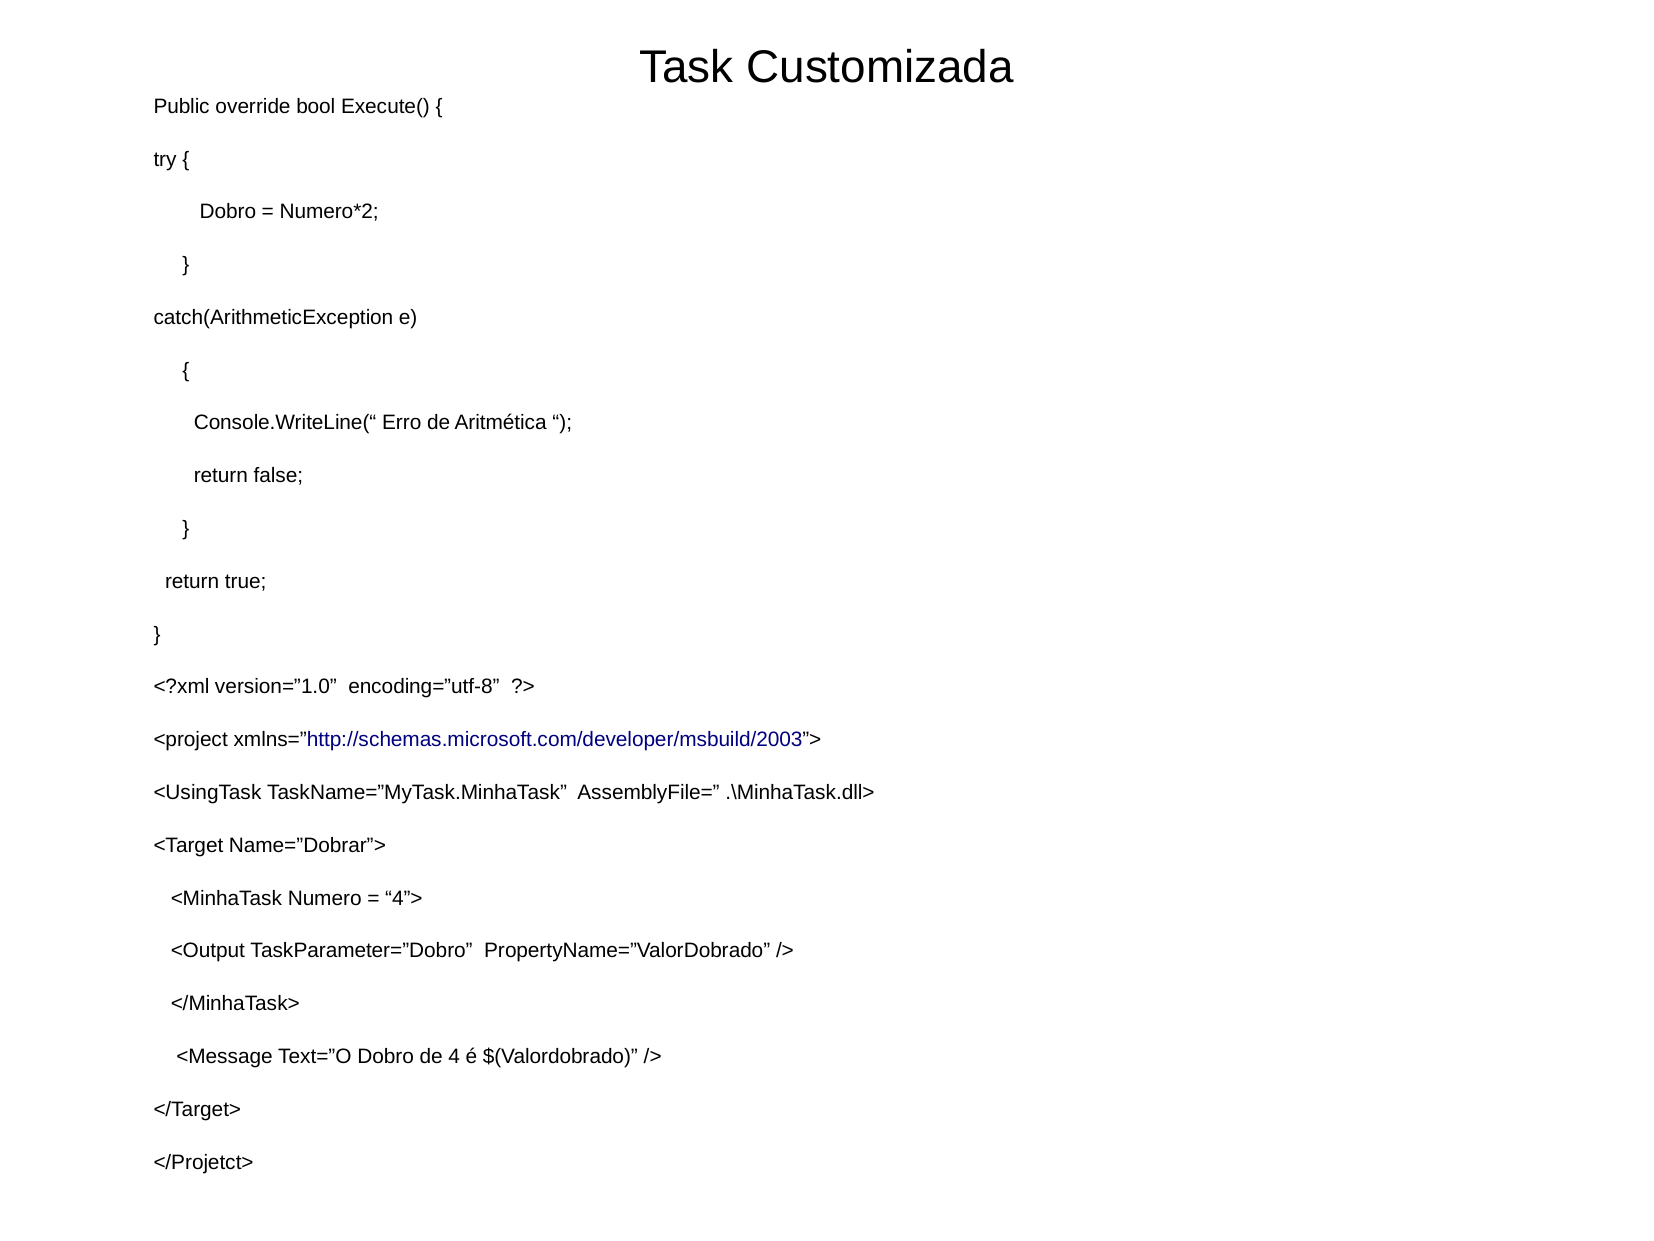

# Task Customizada
Public override bool Execute() {
try {
 Dobro = Numero*2;
 }
catch(ArithmeticException e)
 {
 Console.WriteLine(“ Erro de Aritmética “);
 return false;
 }
 return true;
}
<?xml version=”1.0” encoding=”utf-8” ?>
<project xmlns=”http://schemas.microsoft.com/developer/msbuild/2003”>
<UsingTask TaskName=”MyTask.MinhaTask” AssemblyFile=” .\MinhaTask.dll>
<Target Name=”Dobrar”>
 <MinhaTask Numero = “4”>
 <Output TaskParameter=”Dobro” PropertyName=”ValorDobrado” />
 </MinhaTask>
 <Message Text=”O Dobro de 4 é $(Valordobrado)” />
</Target>
</Projetct>